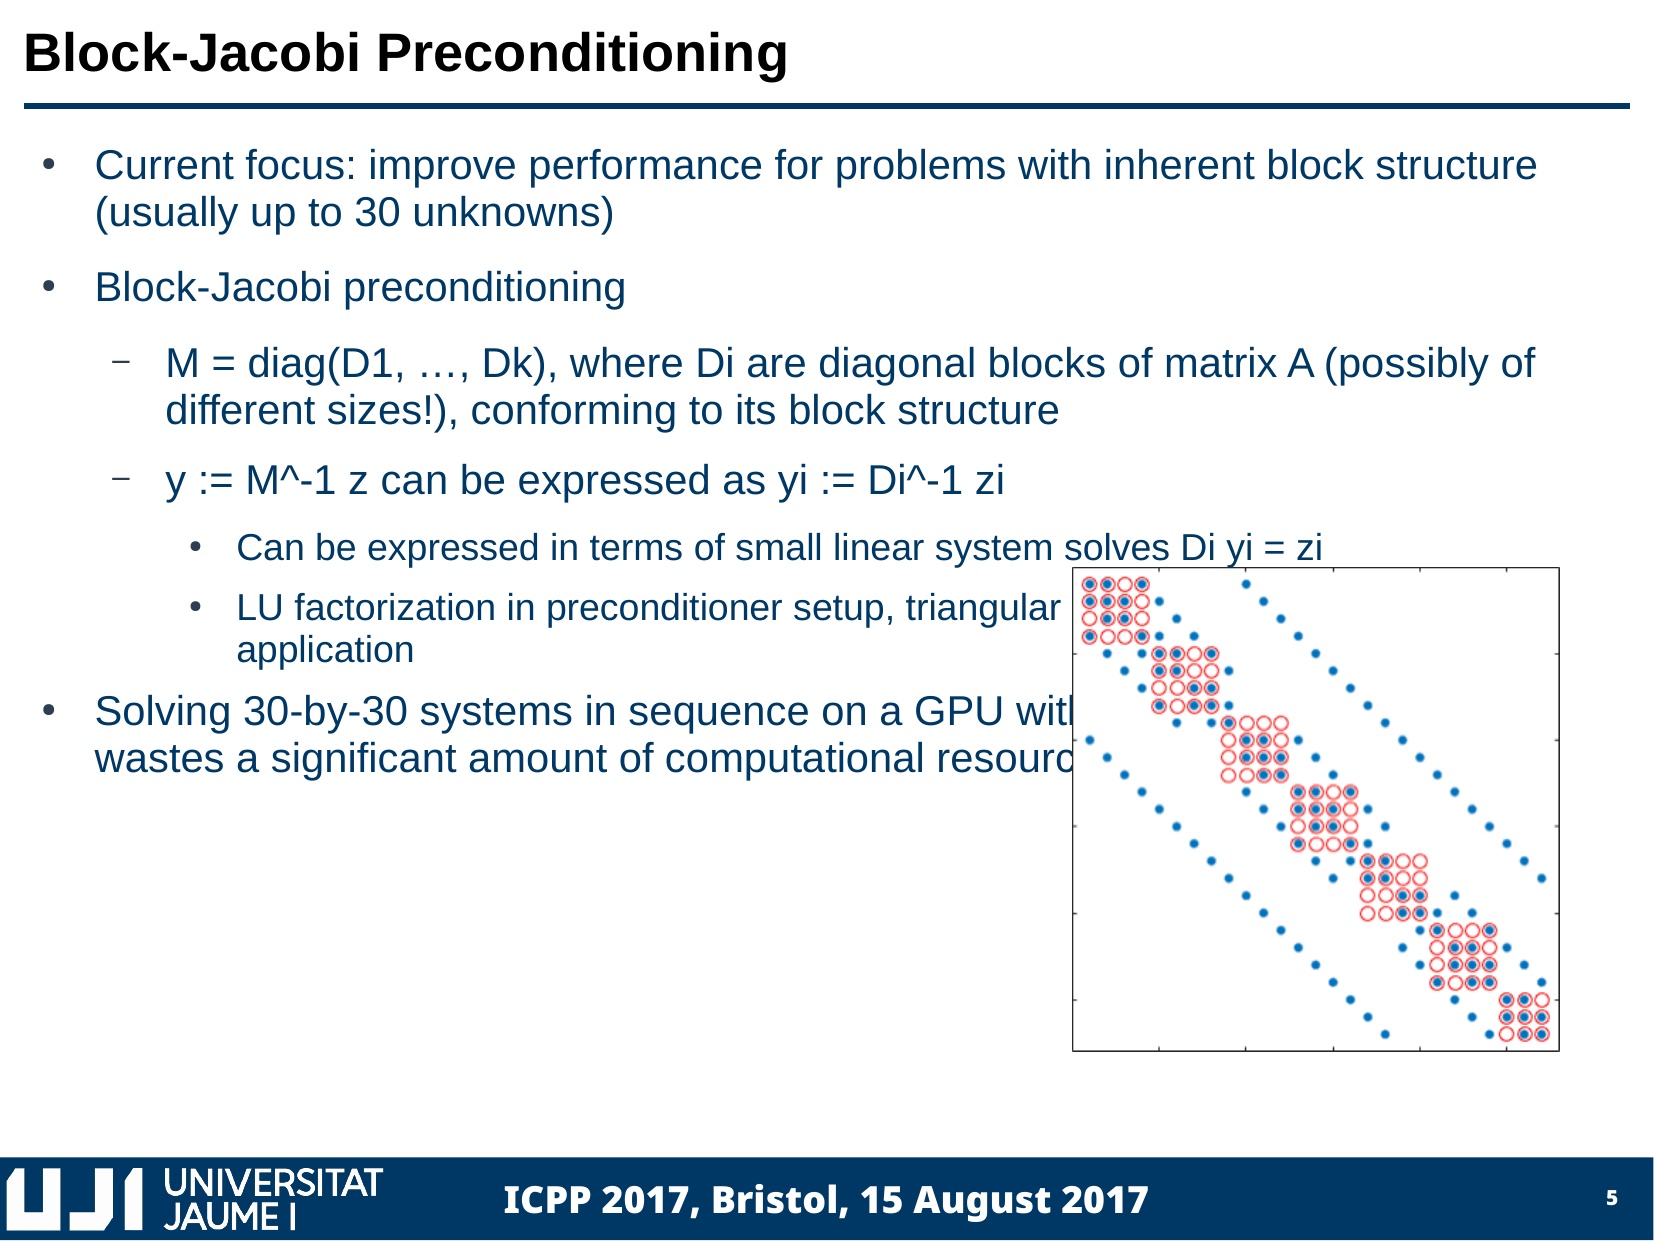

# Block-Jacobi Preconditioning
Current focus: improve performance for problems with inherent block structure (usually up to 30 unknowns)
Block-Jacobi preconditioning
M = diag(D1, …, Dk), where Di are diagonal blocks of matrix A (possibly of different sizes!), conforming to its block structure
y := M^-1 z can be expressed as yi := Di^-1 zi
Can be expressed in terms of small linear system solves Di yi = zi
LU factorization in preconditioner setup, triangular solves in preconditioner application
Solving 30-by-30 systems in sequence on a GPU with several thousand cores wastes a significant amount of computational resources
ICPP 2017, Bristol, 15 August 2017
5